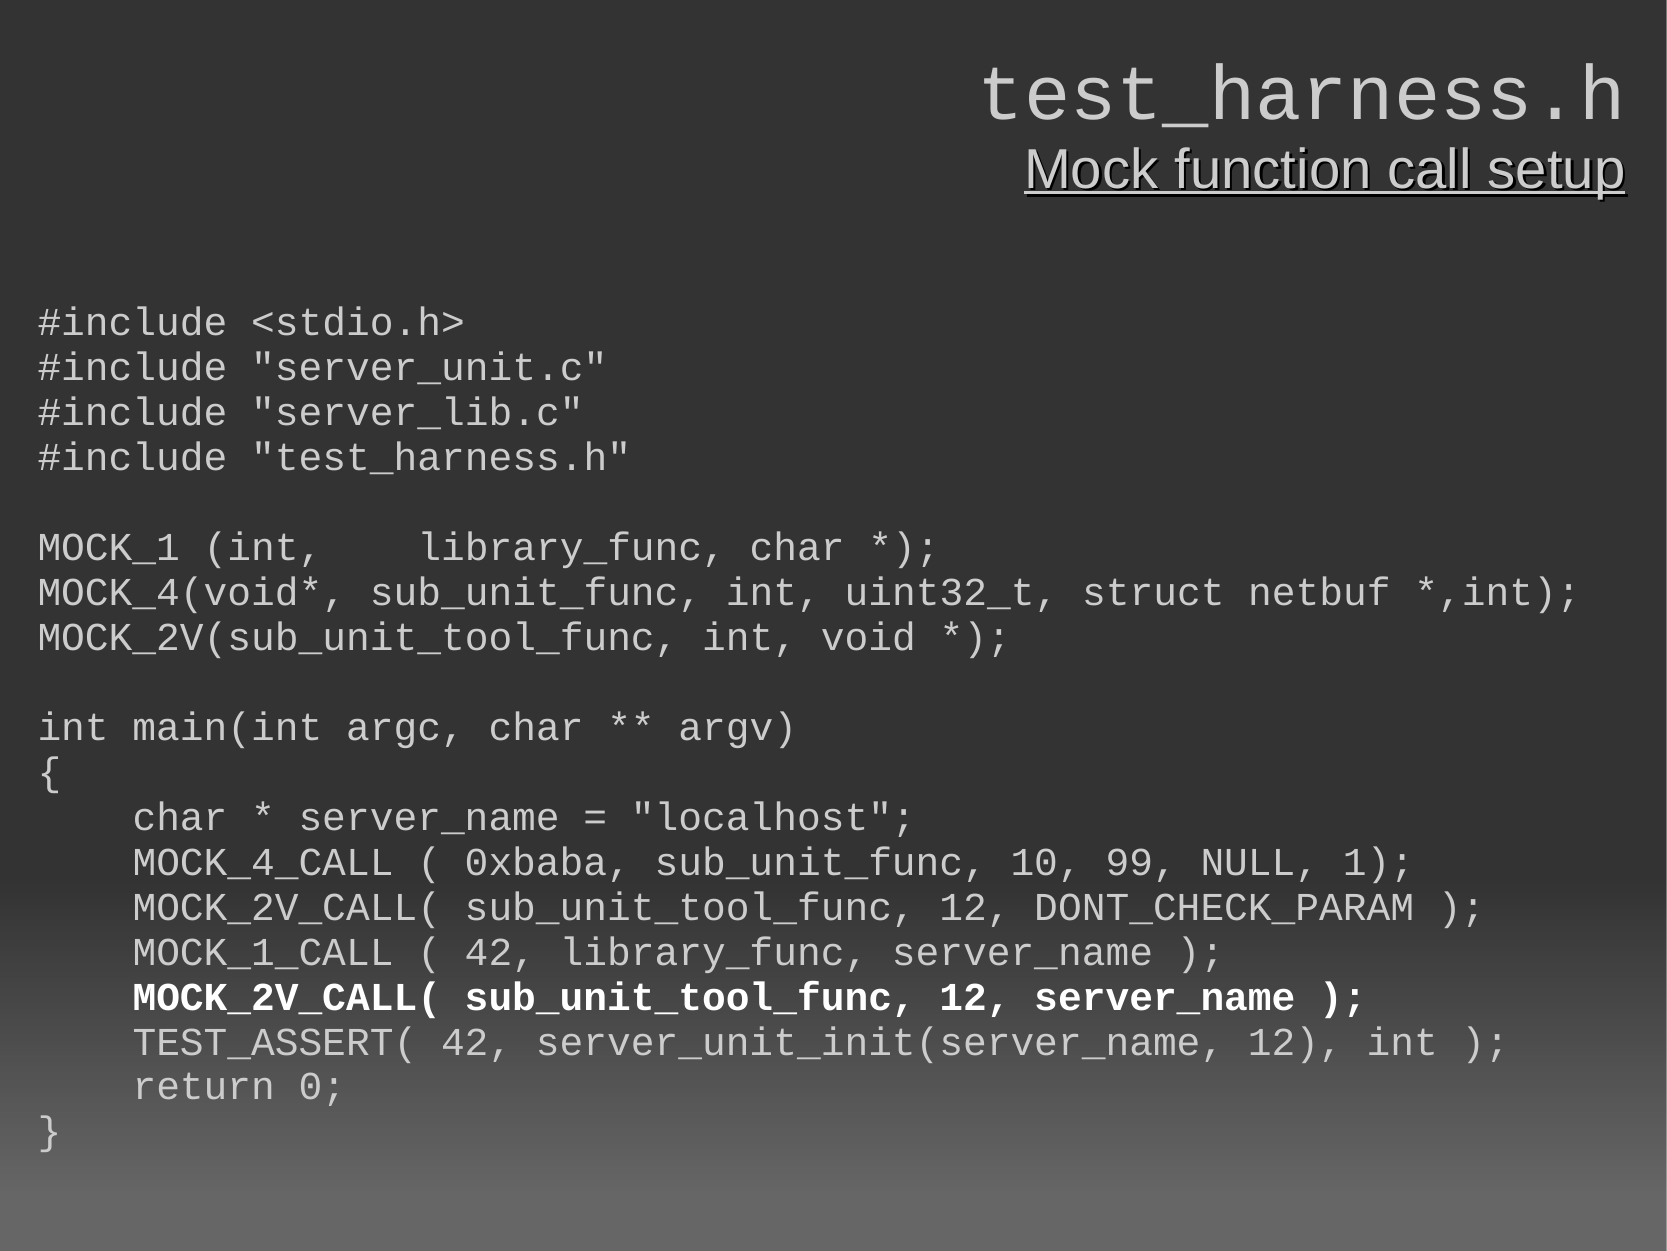

# test_harness.h Mock function call setup
#include <stdio.h>
#include "server_unit.c"
#include "server_lib.c"
#include "test_harness.h"
MOCK_1 (int,    library_func, char *);
MOCK_4(void*, sub_unit_func, int, uint32_t, struct netbuf *,int);
MOCK_2V(sub_unit_tool_func, int, void *);
int main(int argc, char ** argv)
{
    char * server_name = "localhost";
    MOCK_4_CALL ( 0xbaba, sub_unit_func, 10, 99, NULL, 1);
    MOCK_2V_CALL( sub_unit_tool_func, 12, DONT_CHECK_PARAM );
    MOCK_1_CALL ( 42, library_func, server_name );
    MOCK_2V_CALL( sub_unit_tool_func, 12, server_name );
    TEST_ASSERT( 42, server_unit_init(server_name, 12), int );
    return 0;
}